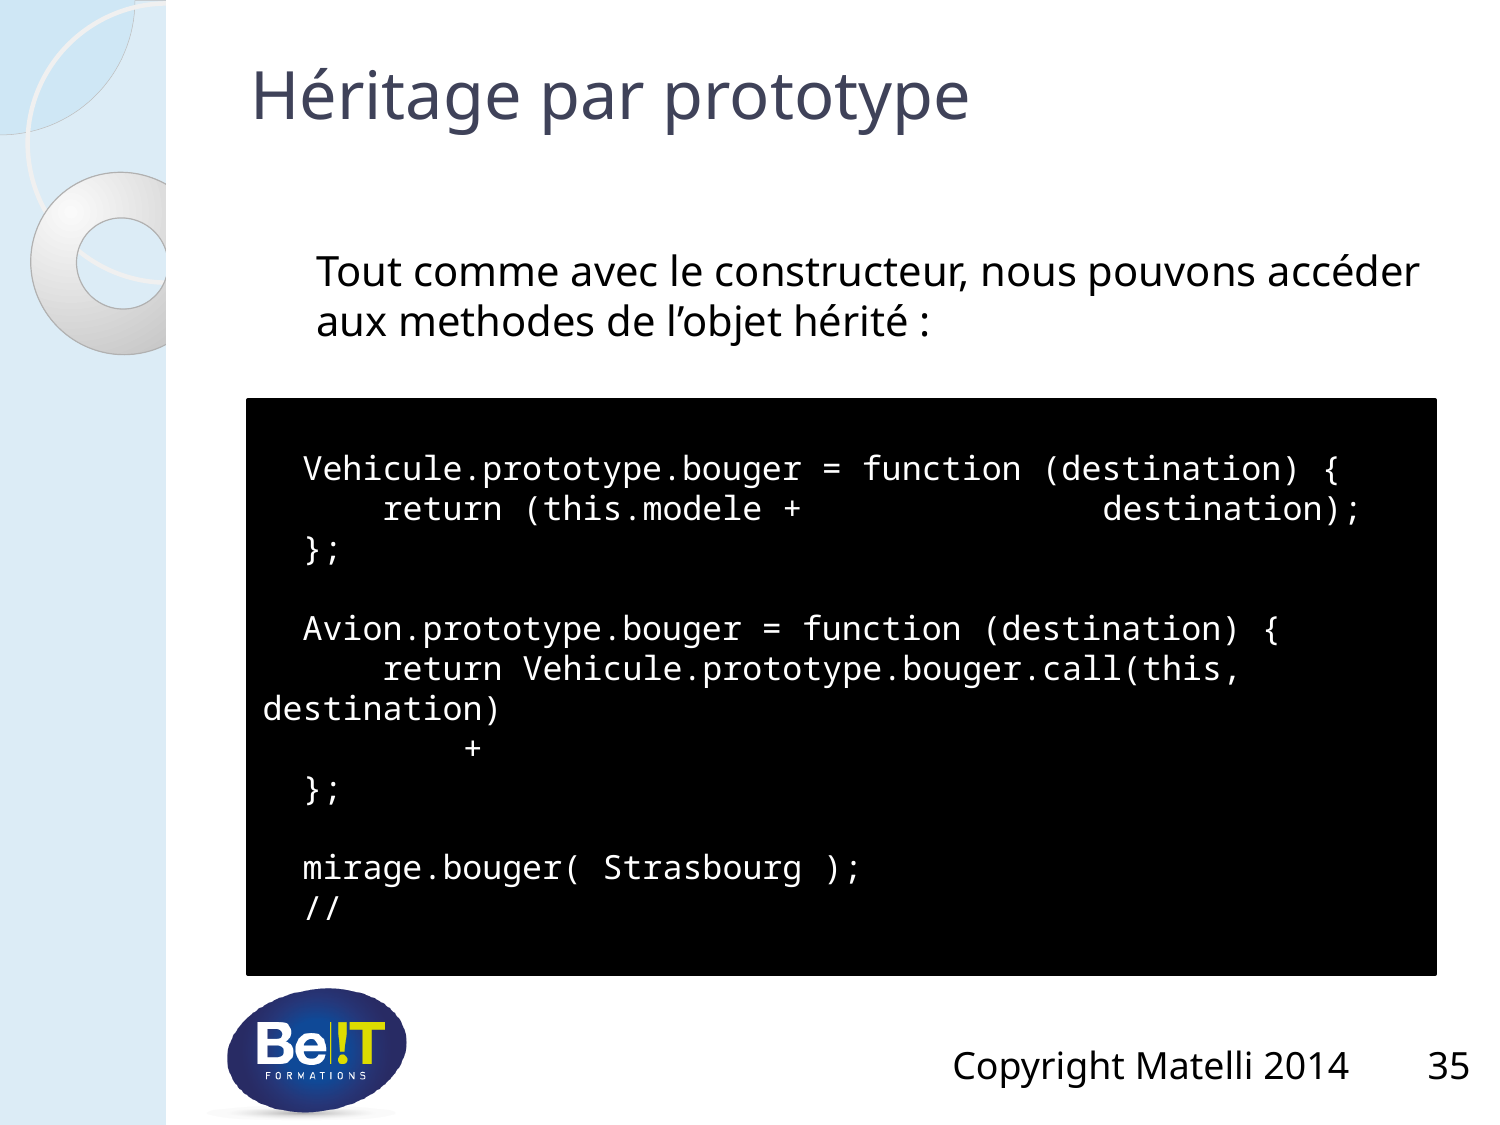

# Héritage par prototype
Tout comme avec le constructeur, nous pouvons accéder aux methodes de l’objet hérité :
 Vehicule.prototype.bouger = function (destination) {
 return (this.modele + " va vers " + destination);
 };
 Avion.prototype.bouger = function (destination) {
 return Vehicule.prototype.bouger.call(this, destination)
 + " en volant";
 };
 mirage.bouger("Strasbourg");
 // "Mirage 2000 va vers Strasbourg en volant"
Copyright Matelli 2014